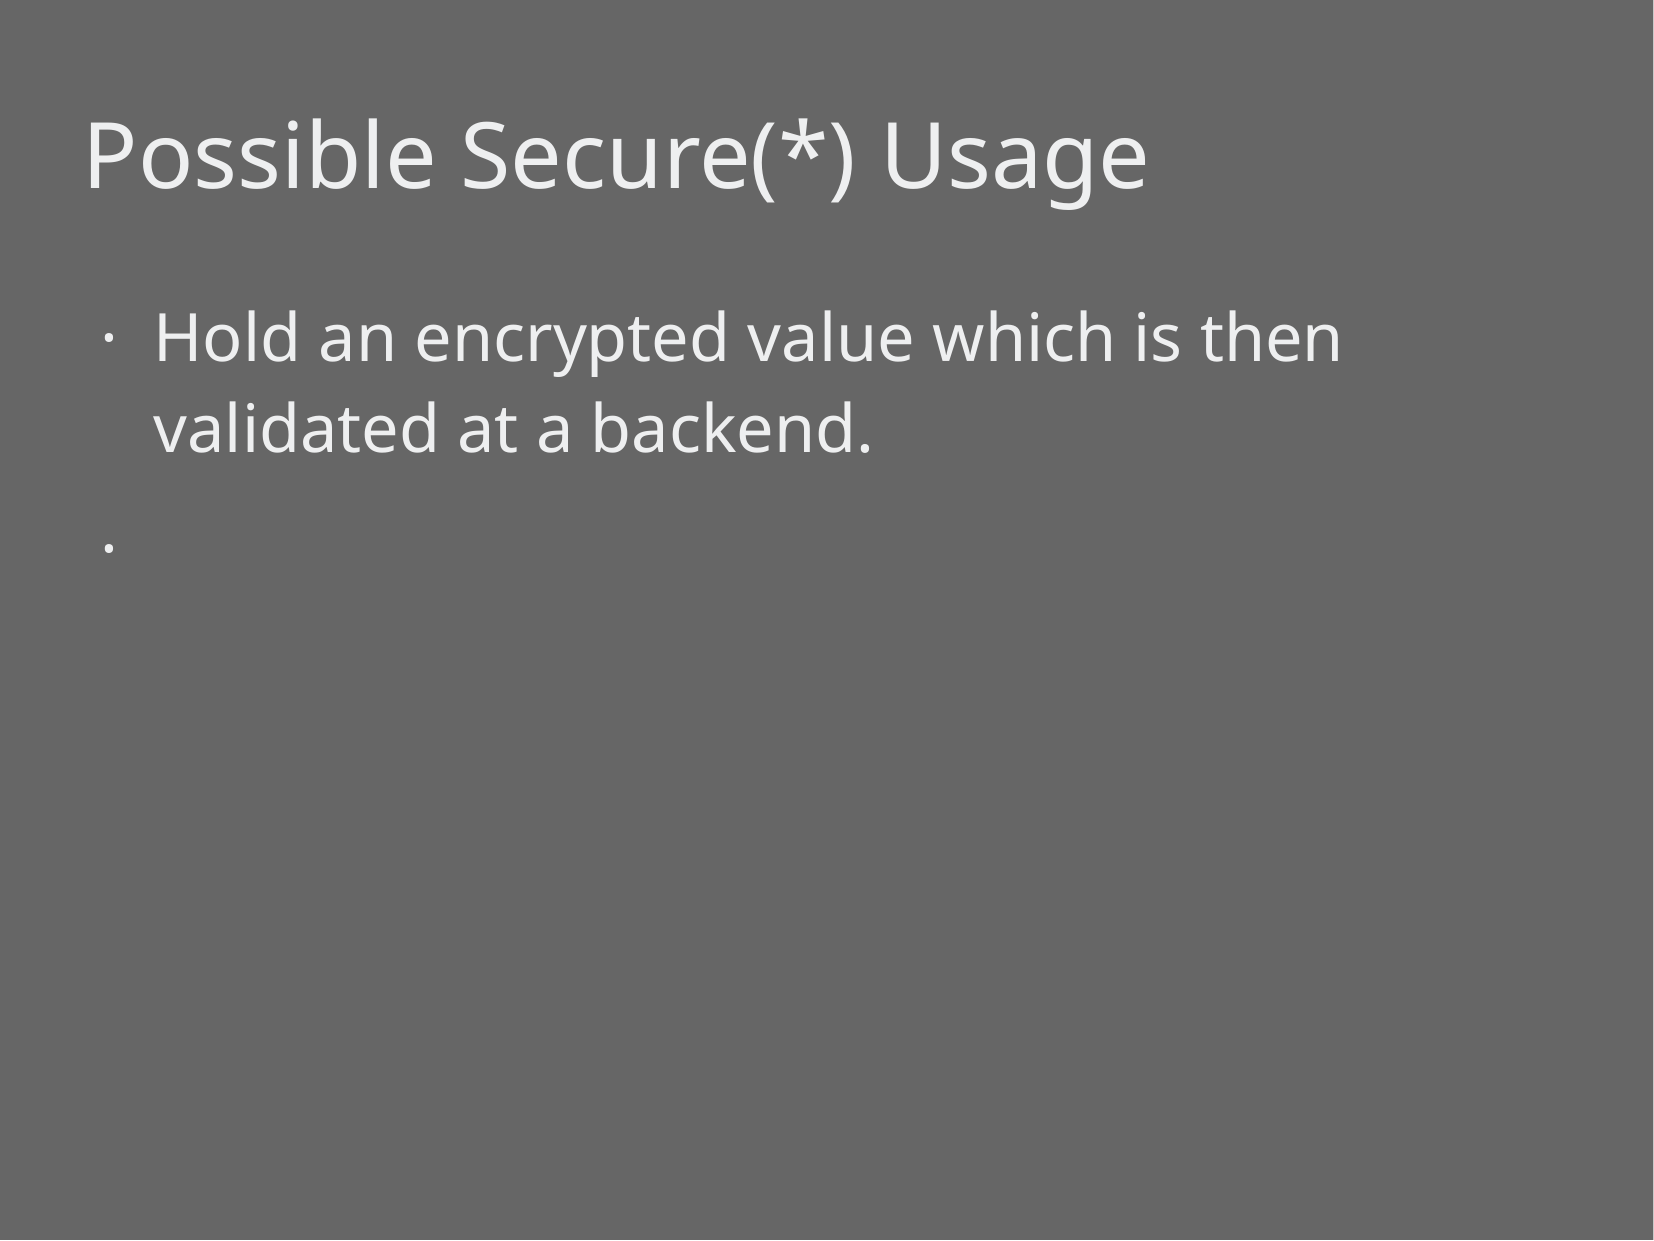

# Possible Secure(*) Usage
Hold an encrypted value which is then validated at a backend.